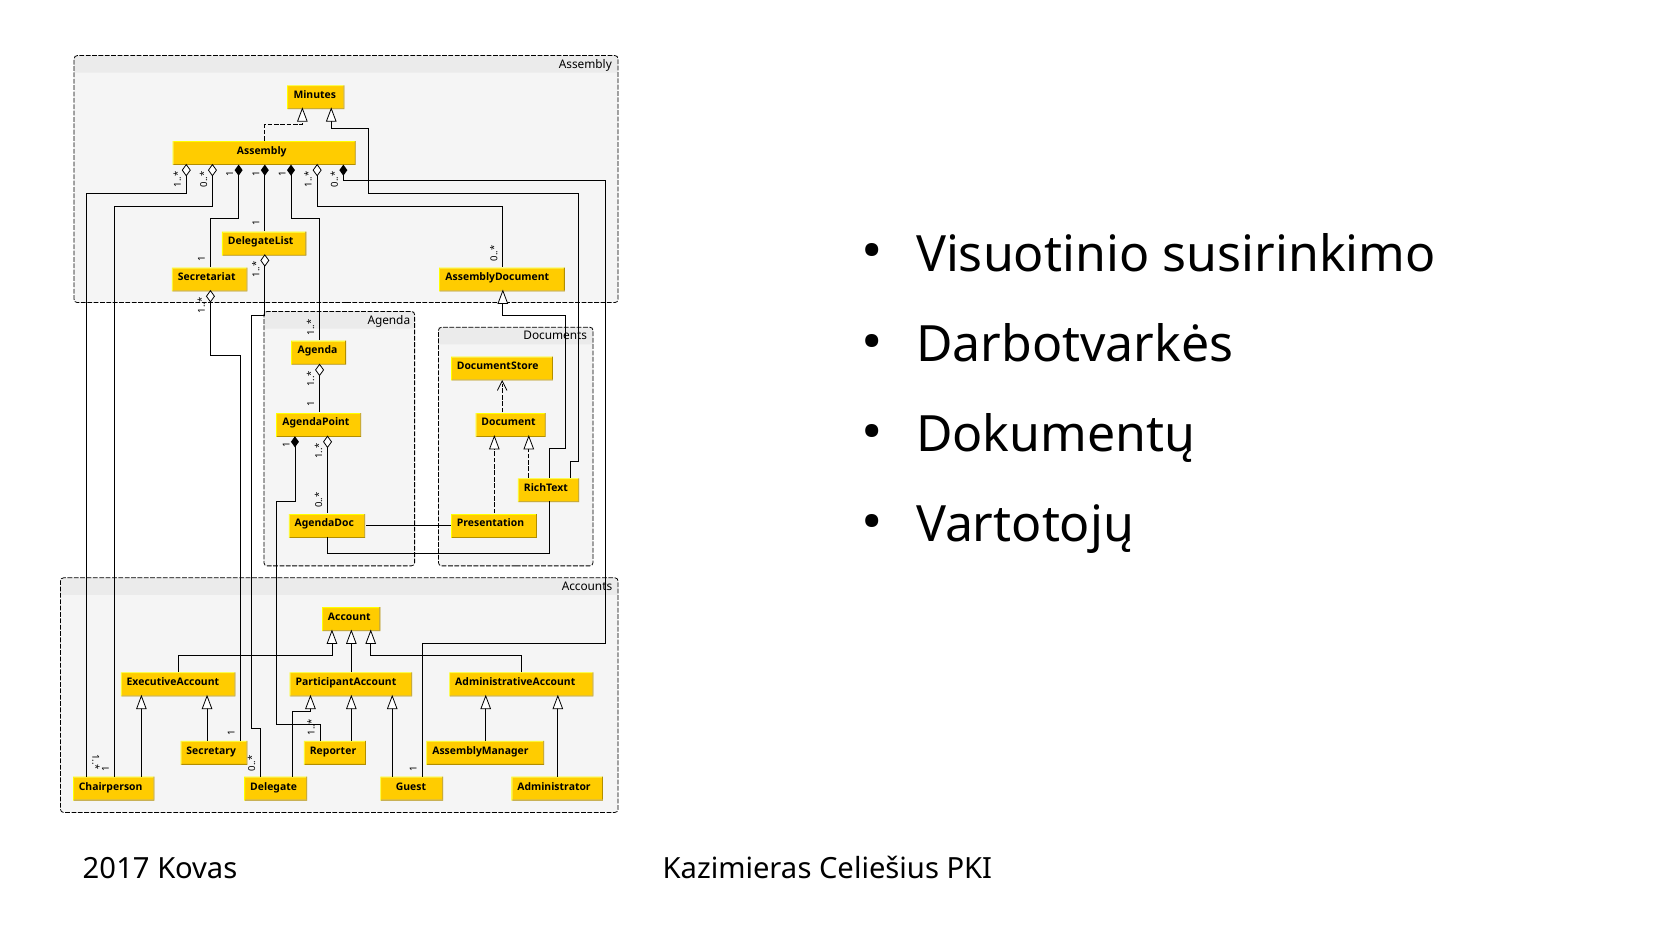

# Visuotinio susirinkimo
Darbotvarkės
Dokumentų
Vartotojų
2017 Kovas
Kazimieras Celiešius PKI